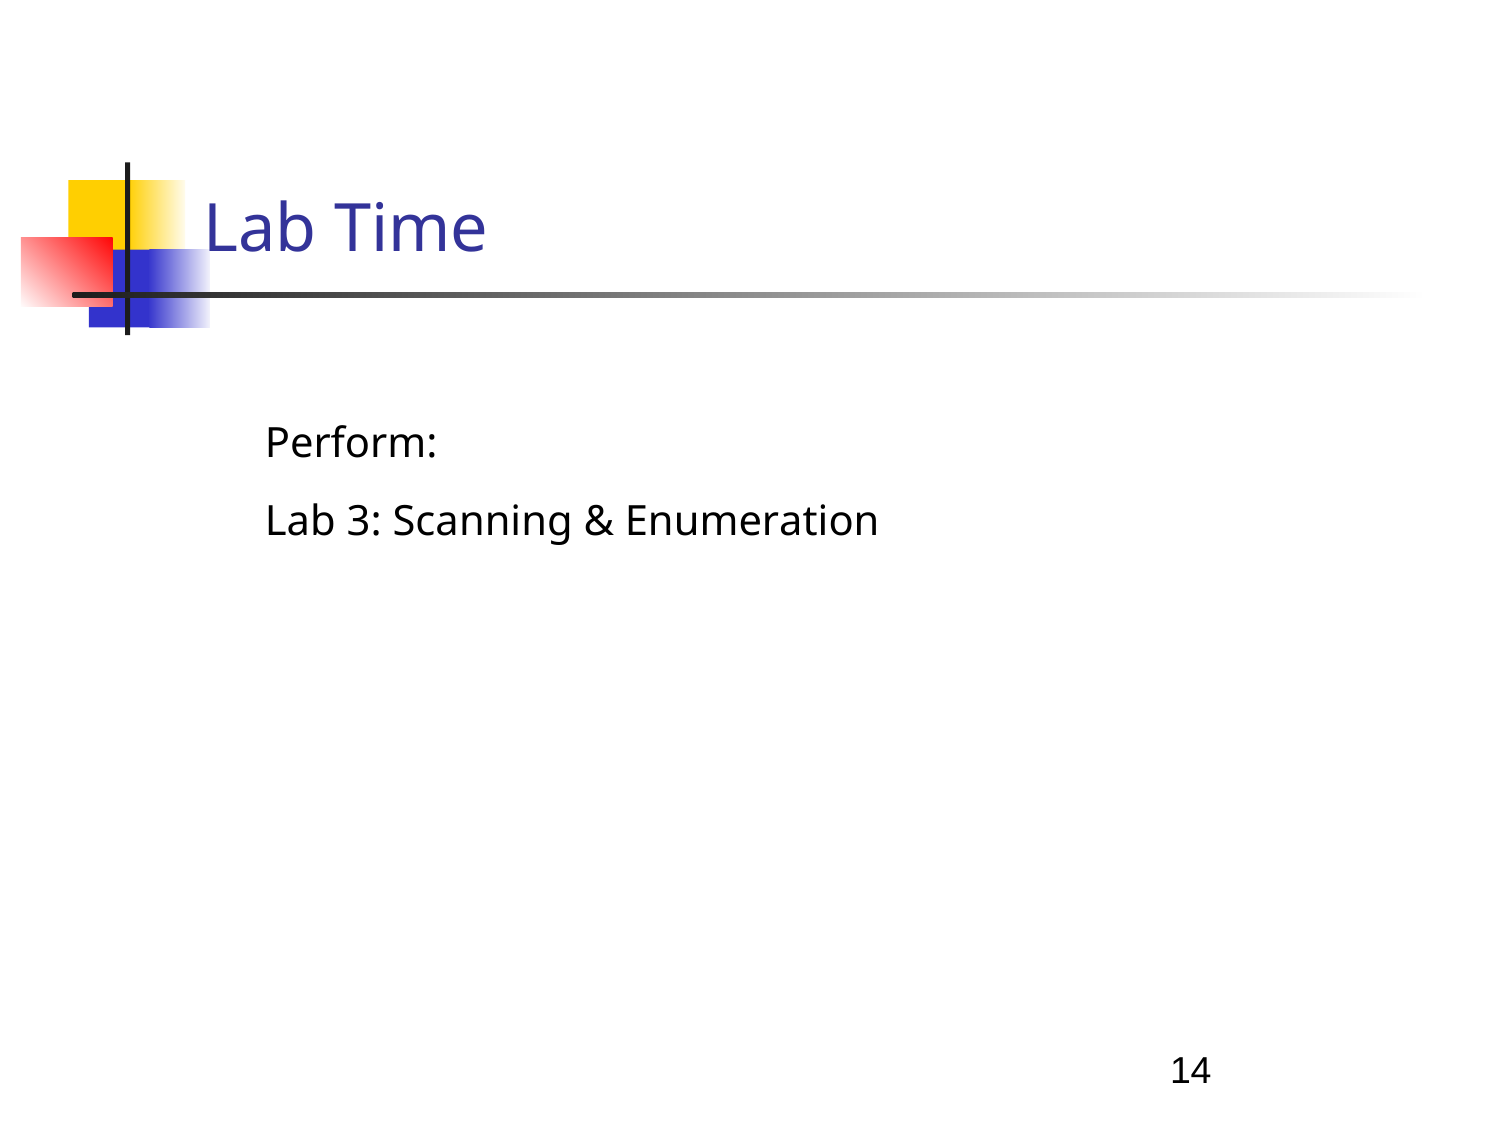

# Lab Time
Perform:
Lab 3: Scanning & Enumeration
14